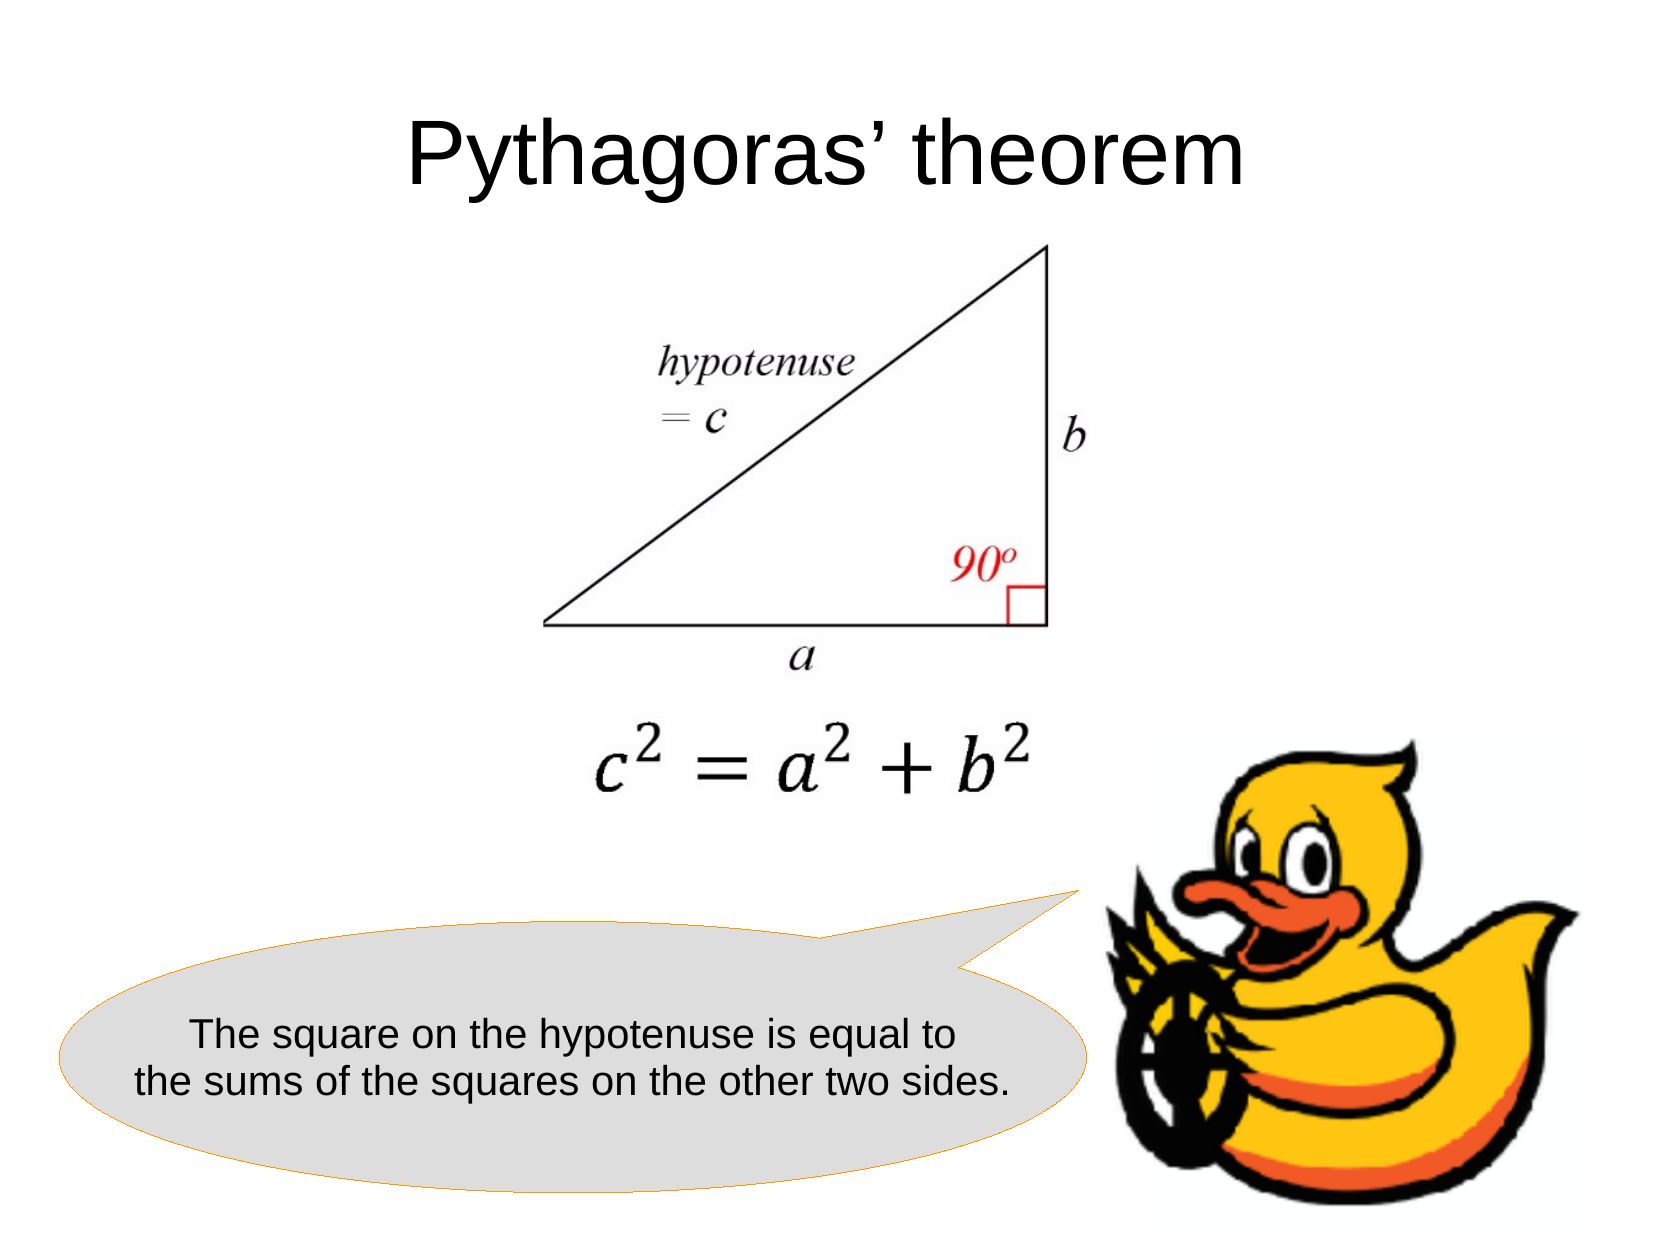

# Pythagoras’ theorem
The square on the hypotenuse is equal to
the sums of the squares on the other two sides.